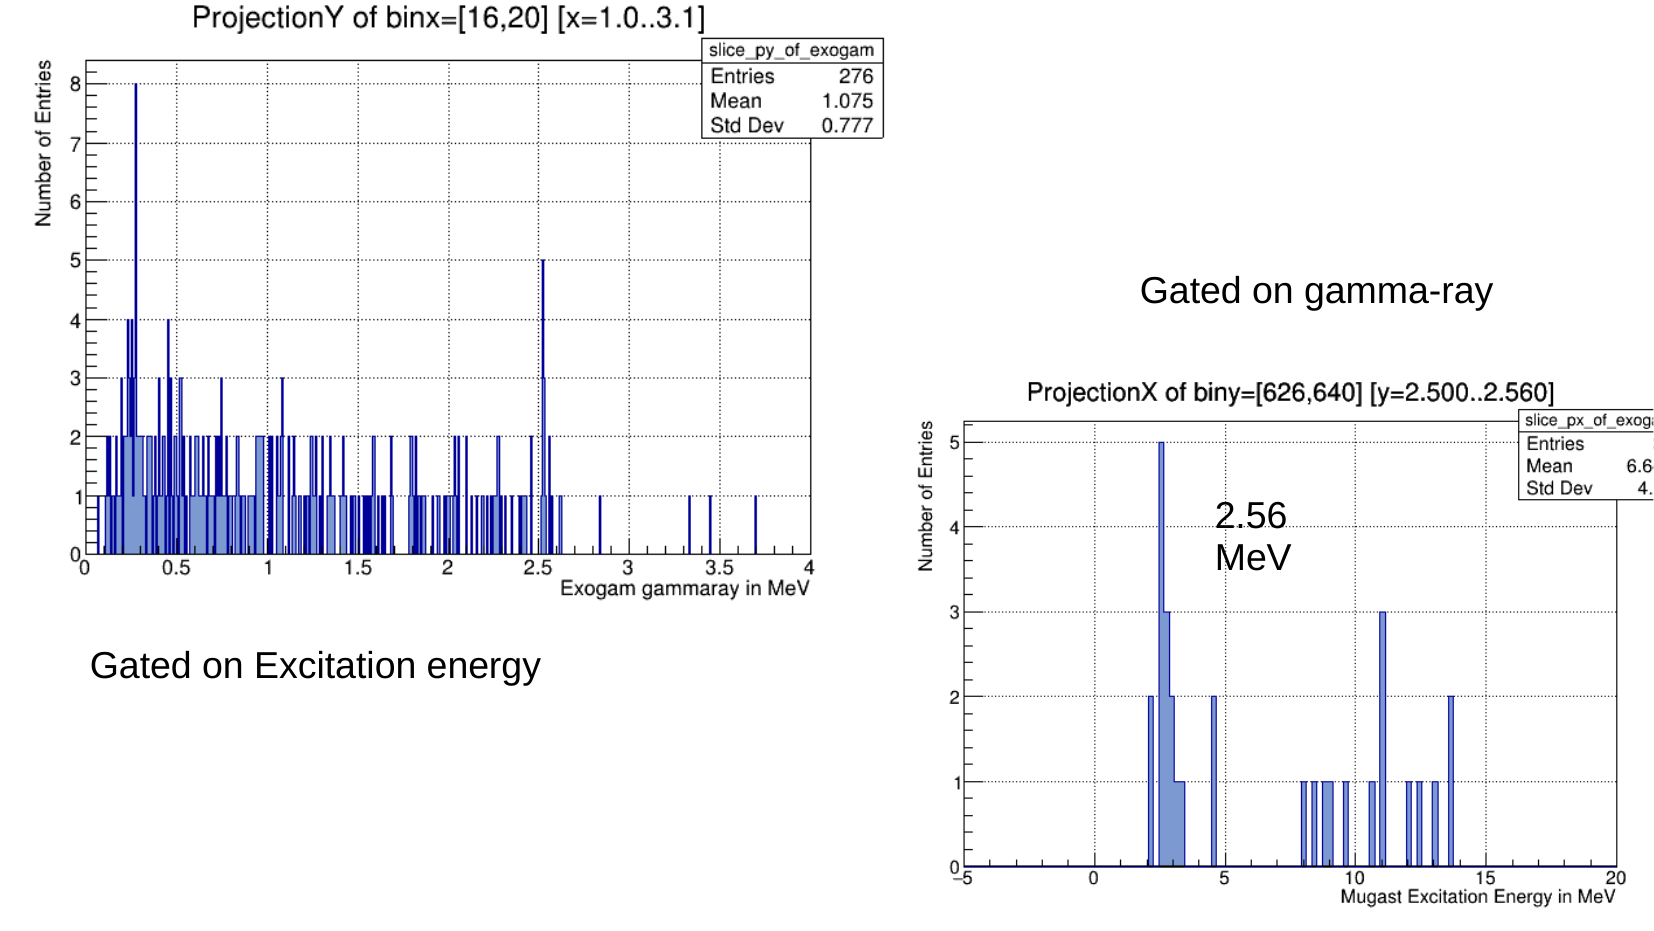

Gated on gamma-ray
2.56 MeV
Gated on Excitation energy